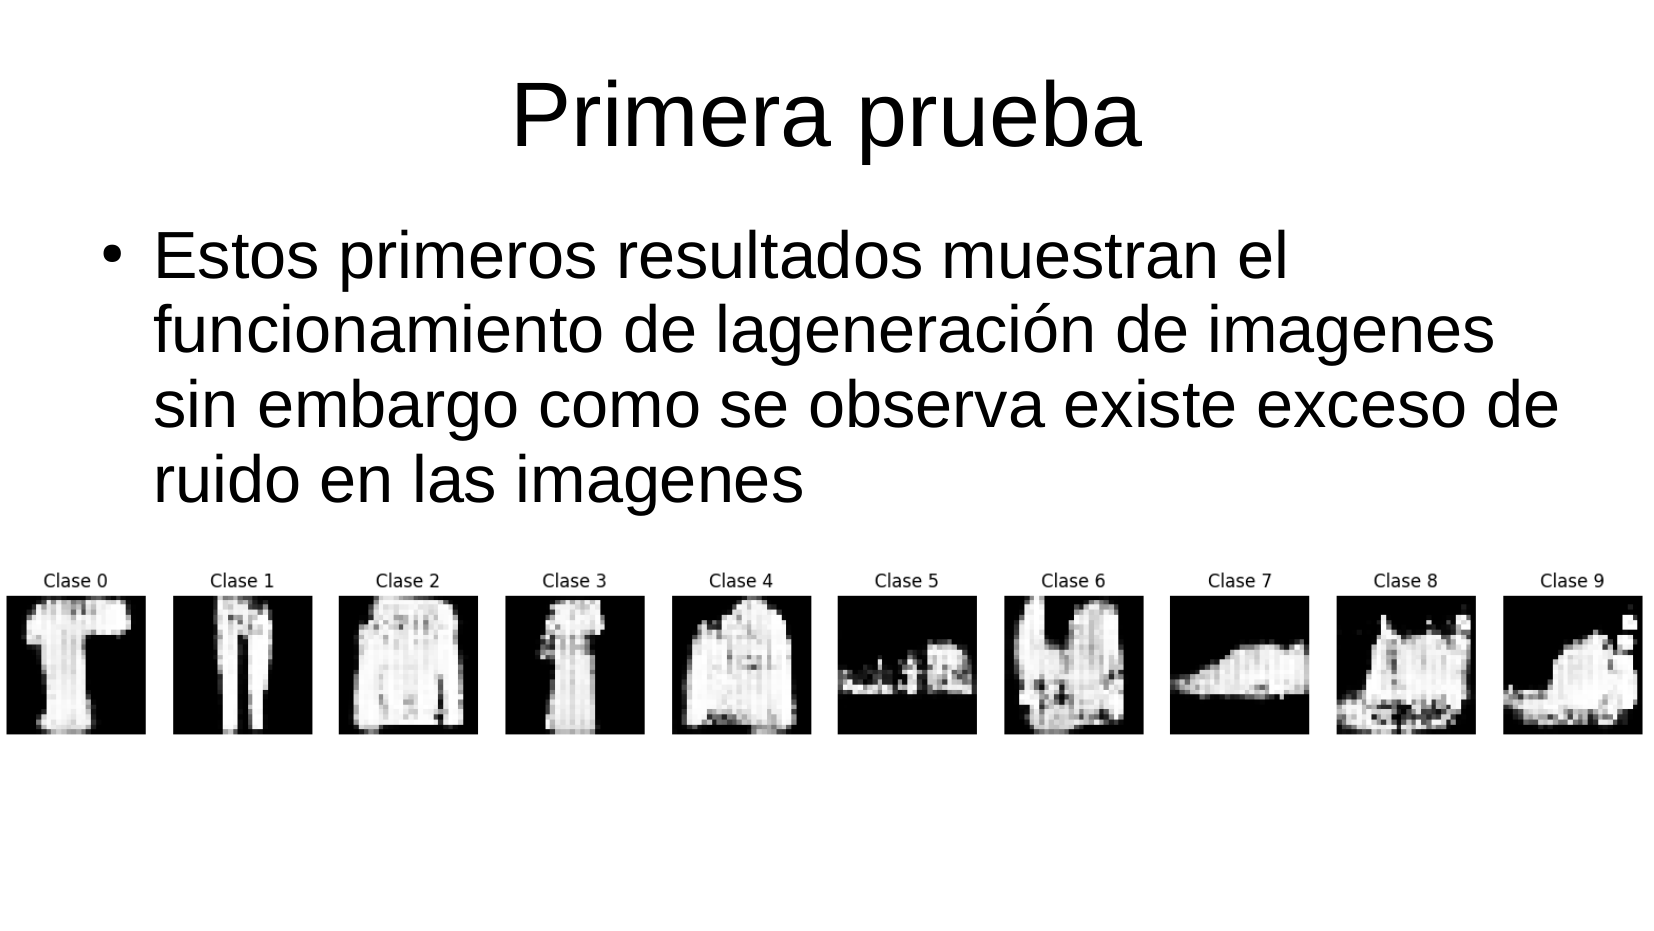

# Primera prueba
Estos primeros resultados muestran el funcionamiento de lageneración de imagenes sin embargo como se observa existe exceso de ruido en las imagenes